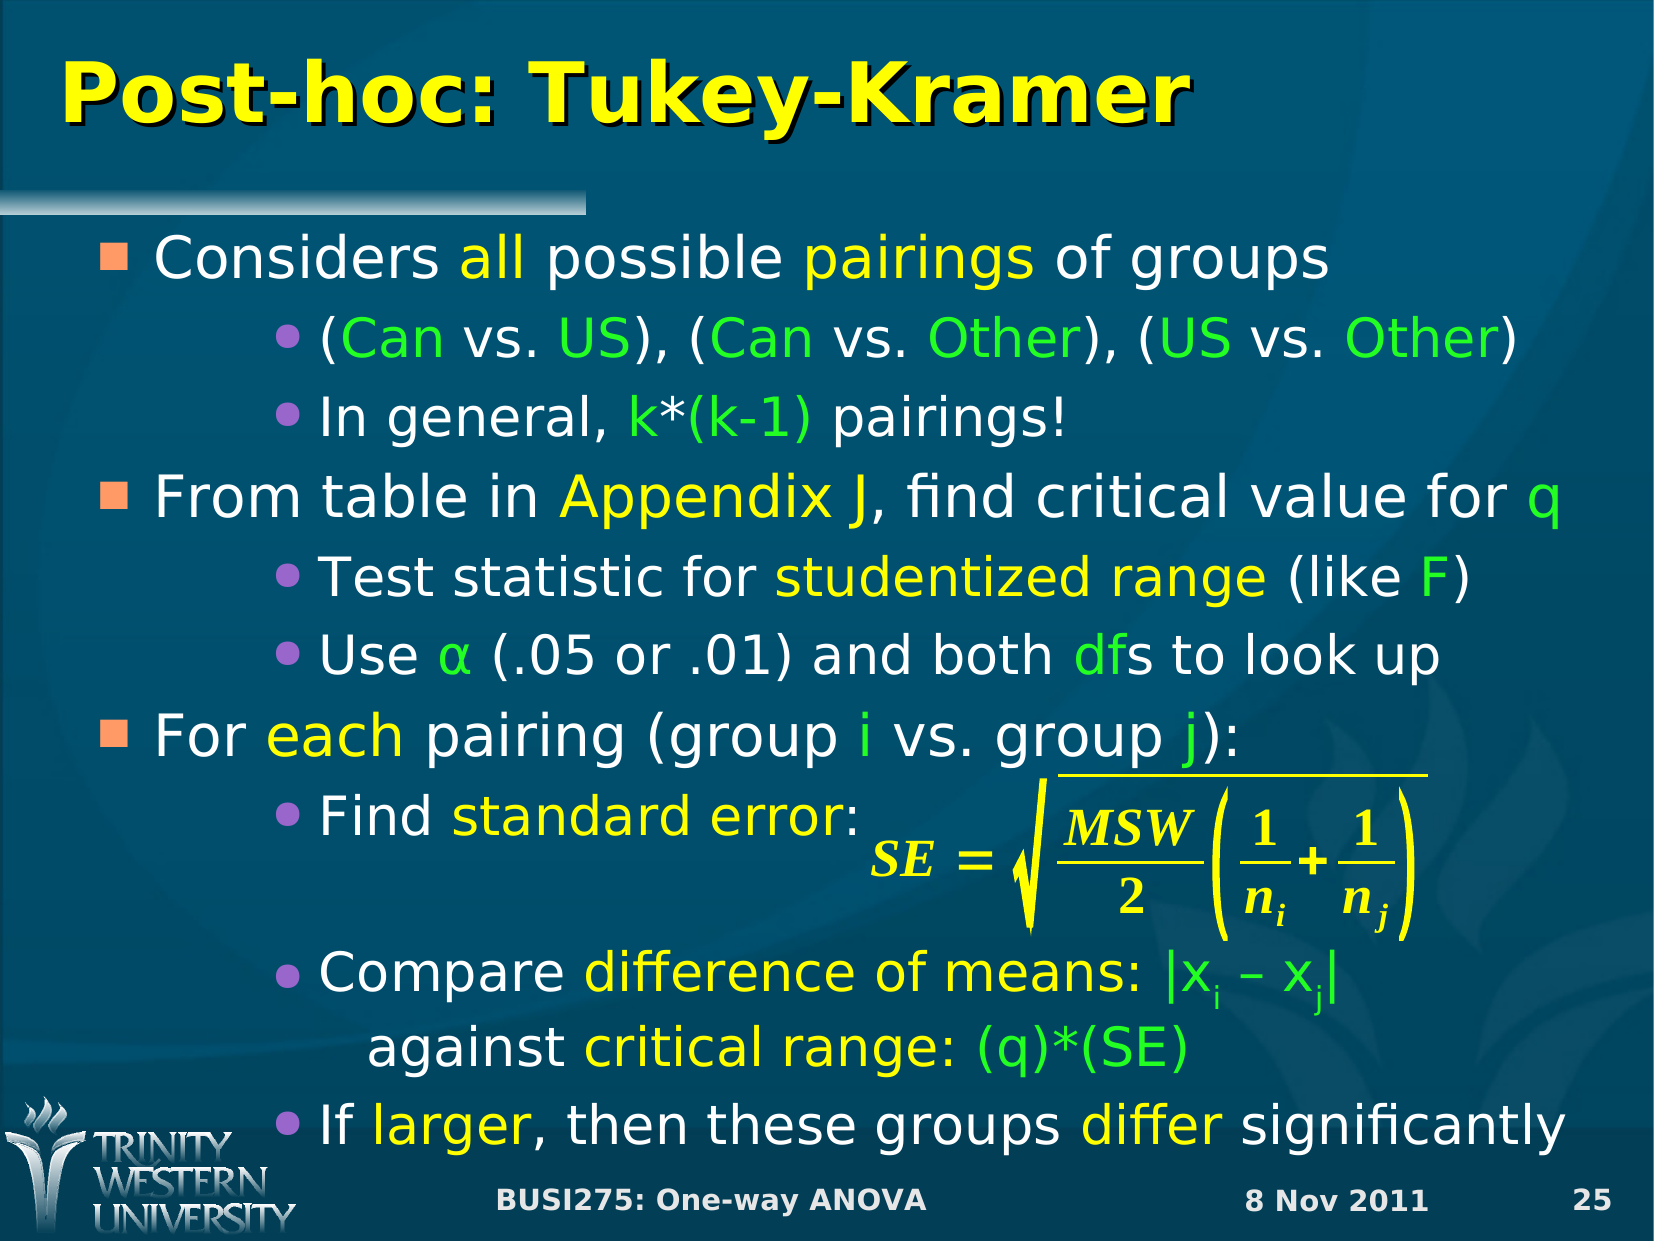

# Post-hoc: Tukey-Kramer
Considers all possible pairings of groups
(Can vs. US), (Can vs. Other), (US vs. Other)
In general, k*(k-1) pairings!
From table in Appendix J, find critical value for q
Test statistic for studentized range (like F)
Use α (.05 or .01) and both dfs to look up
For each pairing (group i vs. group j):
Find standard error:
Compare difference of means: |xi – xj|
against critical range: (q)*(SE)
If larger, then these groups differ significantly
BUSI275: One-way ANOVA
8 Nov 2011
25